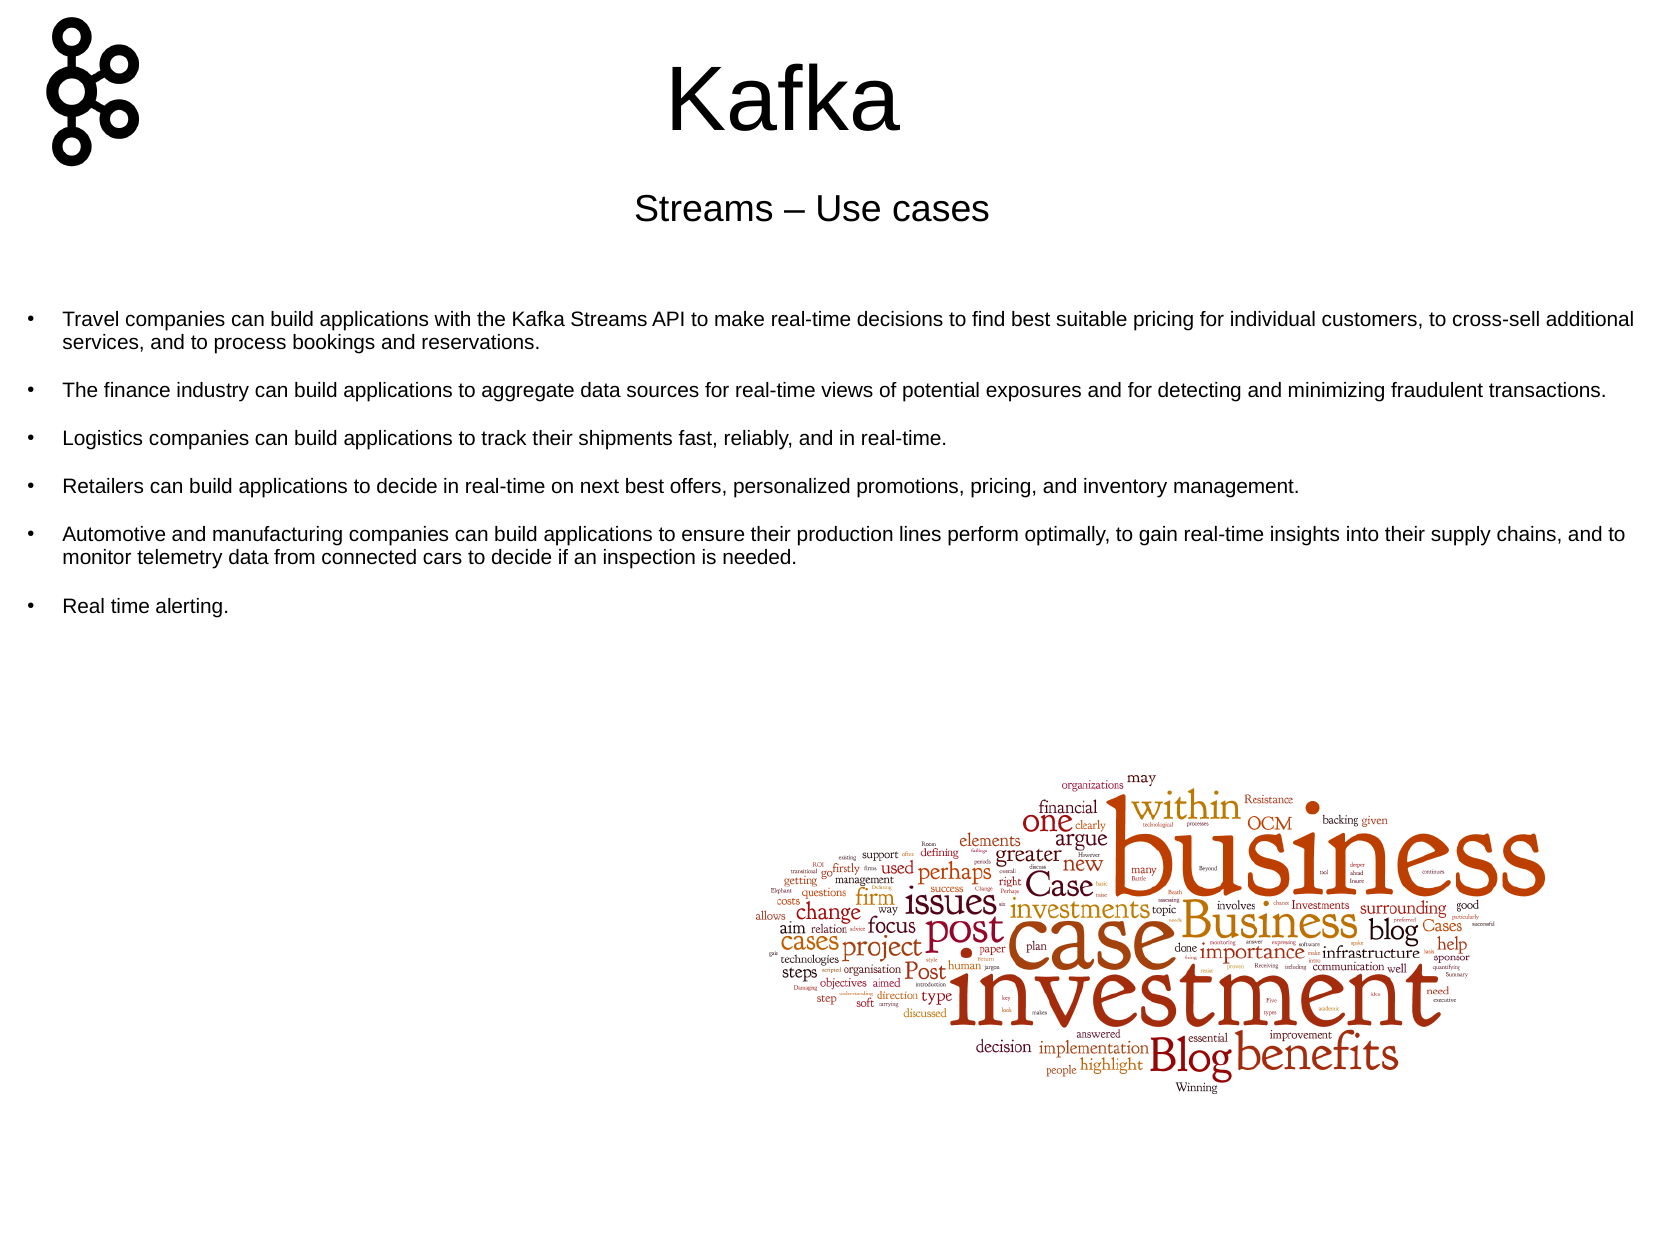

Kafka
Streams – Use cases
Travel companies can build applications with the Kafka Streams API to make real-time decisions to find best suitable pricing for individual customers, to cross-sell additional services, and to process bookings and reservations.
The finance industry can build applications to aggregate data sources for real-time views of potential exposures and for detecting and minimizing fraudulent transactions.
Logistics companies can build applications to track their shipments fast, reliably, and in real-time.
Retailers can build applications to decide in real-time on next best offers, personalized promotions, pricing, and inventory management.
Automotive and manufacturing companies can build applications to ensure their production lines perform optimally, to gain real-time insights into their supply chains, and to monitor telemetry data from connected cars to decide if an inspection is needed.
Real time alerting.